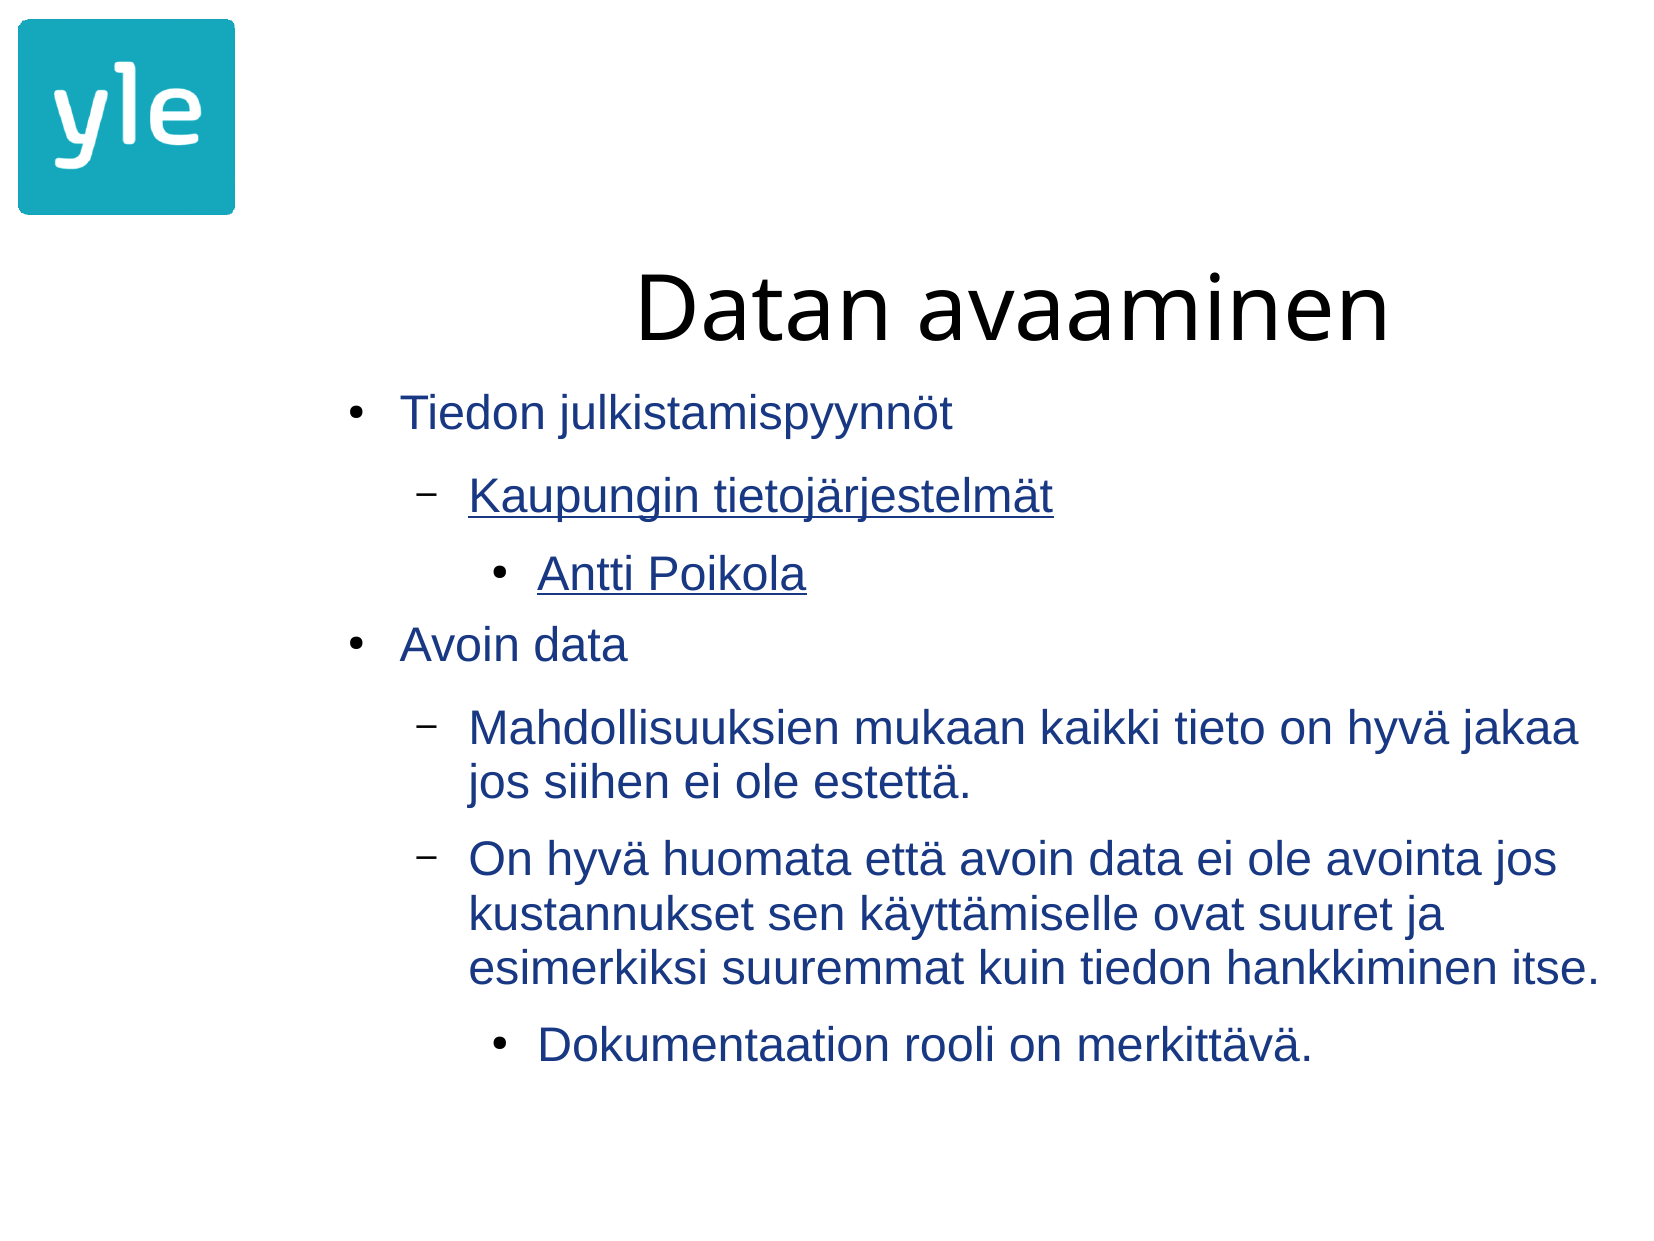

# Datan avaaminen
Tiedon julkistamispyynnöt
Kaupungin tietojärjestelmät
Antti Poikola
Avoin data
Mahdollisuuksien mukaan kaikki tieto on hyvä jakaa jos siihen ei ole estettä.
On hyvä huomata että avoin data ei ole avointa jos kustannukset sen käyttämiselle ovat suuret ja esimerkiksi suuremmat kuin tiedon hankkiminen itse.
Dokumentaation rooli on merkittävä.